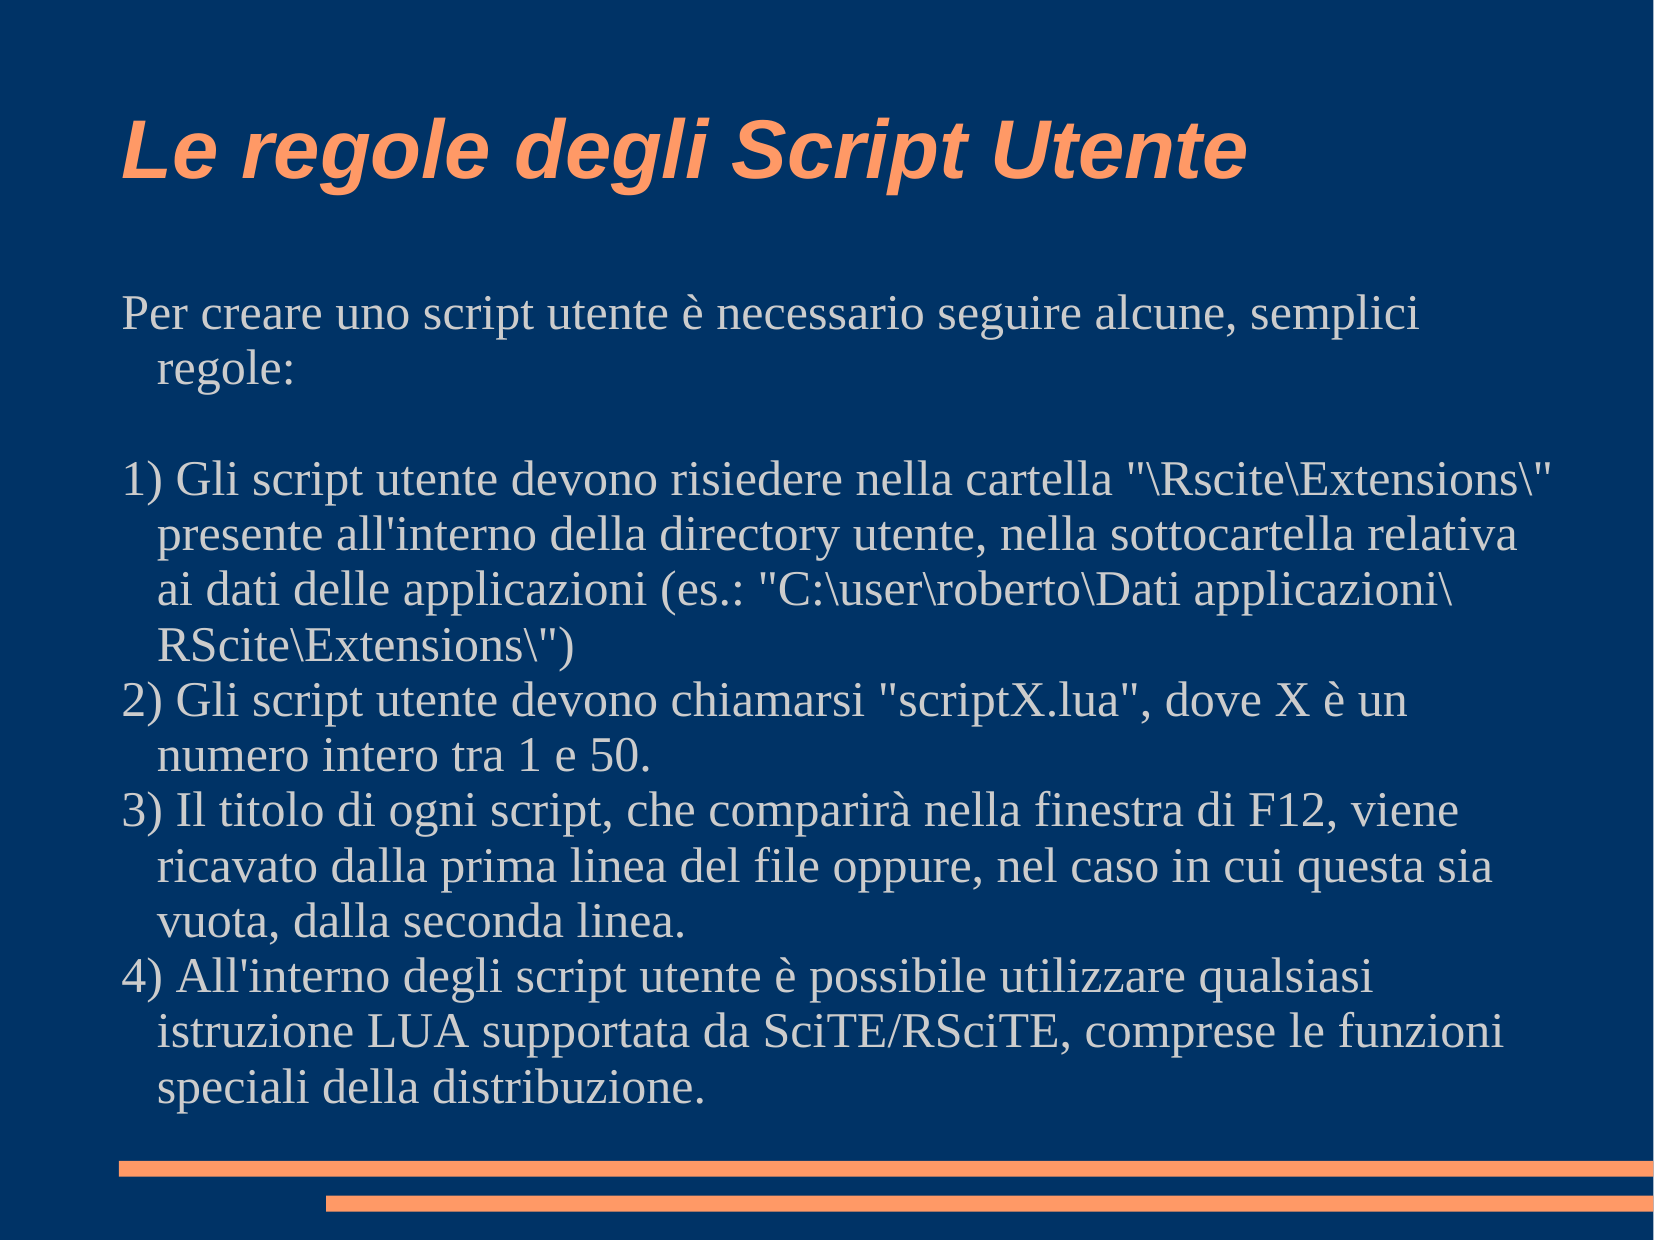

# Le regole degli Script Utente
Per creare uno script utente è necessario seguire alcune, semplici regole:
1) Gli script utente devono risiedere nella cartella "\Rscite\Extensions\" presente all'interno della directory utente, nella sottocartella relativa ai dati delle applicazioni (es.: "C:\user\roberto\Dati applicazioni\RScite\Extensions\")
2) Gli script utente devono chiamarsi "scriptX.lua", dove X è un numero intero tra 1 e 50.
3) Il titolo di ogni script, che comparirà nella finestra di F12, viene ricavato dalla prima linea del file oppure, nel caso in cui questa sia vuota, dalla seconda linea.
4) All'interno degli script utente è possibile utilizzare qualsiasi istruzione LUA supportata da SciTE/RSciTE, comprese le funzioni speciali della distribuzione.